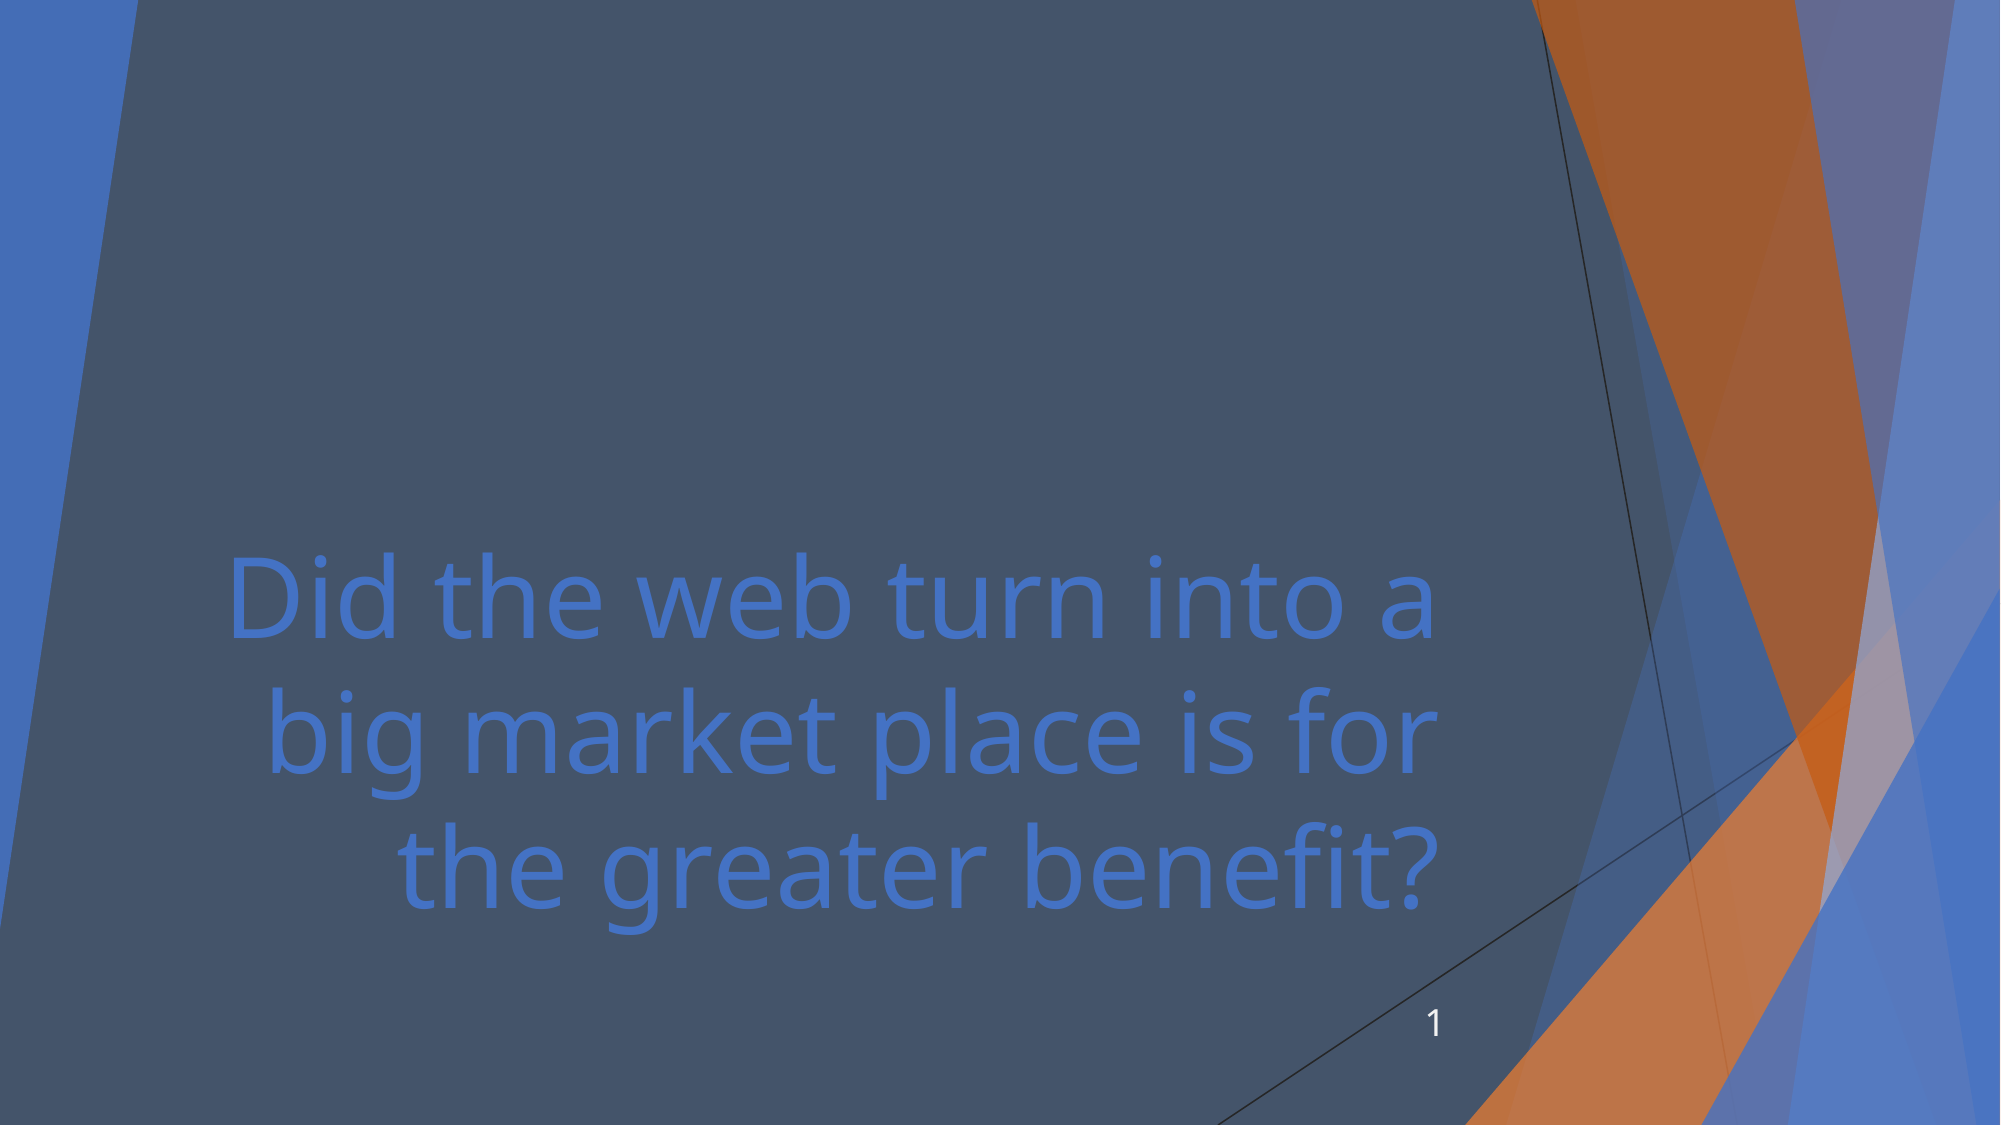

# Did the web turn into a big market place is for the greater benefit?